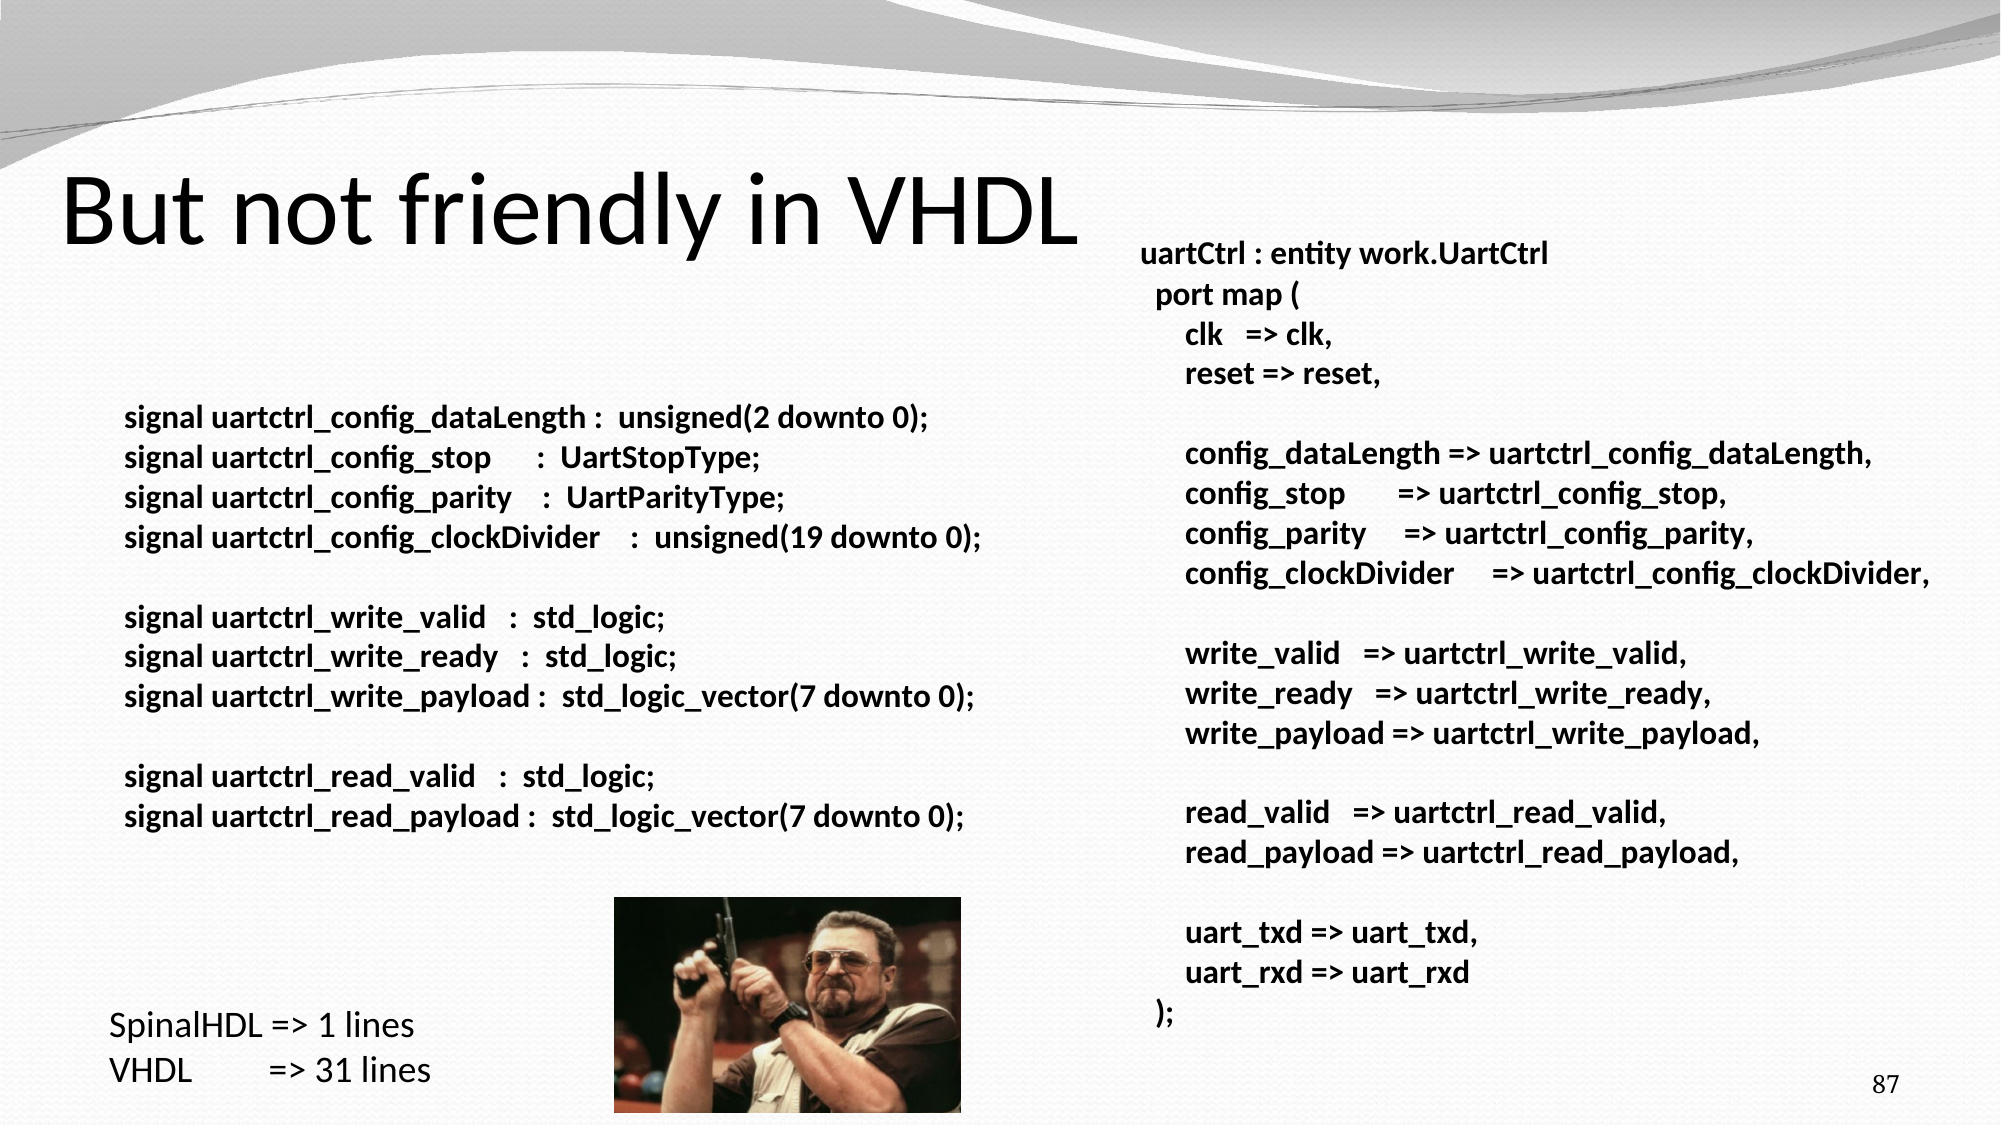

# But not friendly in VHDL
 uartCtrl : entity work.UartCtrl
 port map (
 clk => clk,
 reset => reset,
 config_dataLength => uartctrl_config_dataLength,
 config_stop => uartctrl_config_stop,
 config_parity => uartctrl_config_parity,
 config_clockDivider => uartctrl_config_clockDivider,
 write_valid => uartctrl_write_valid,
 write_ready => uartctrl_write_ready,
 write_payload => uartctrl_write_payload,
 read_valid => uartctrl_read_valid,
 read_payload => uartctrl_read_payload,
 uart_txd => uart_txd,
 uart_rxd => uart_rxd
 );
 signal uartctrl_config_dataLength : unsigned(2 downto 0);
 signal uartctrl_config_stop : UartStopType;
 signal uartctrl_config_parity : UartParityType;
 signal uartctrl_config_clockDivider : unsigned(19 downto 0);
 signal uartctrl_write_valid : std_logic;
 signal uartctrl_write_ready : std_logic;
 signal uartctrl_write_payload : std_logic_vector(7 downto 0);
 signal uartctrl_read_valid : std_logic;
 signal uartctrl_read_payload : std_logic_vector(7 downto 0);
SpinalHDL => 1 lines
VHDL => 31 lines